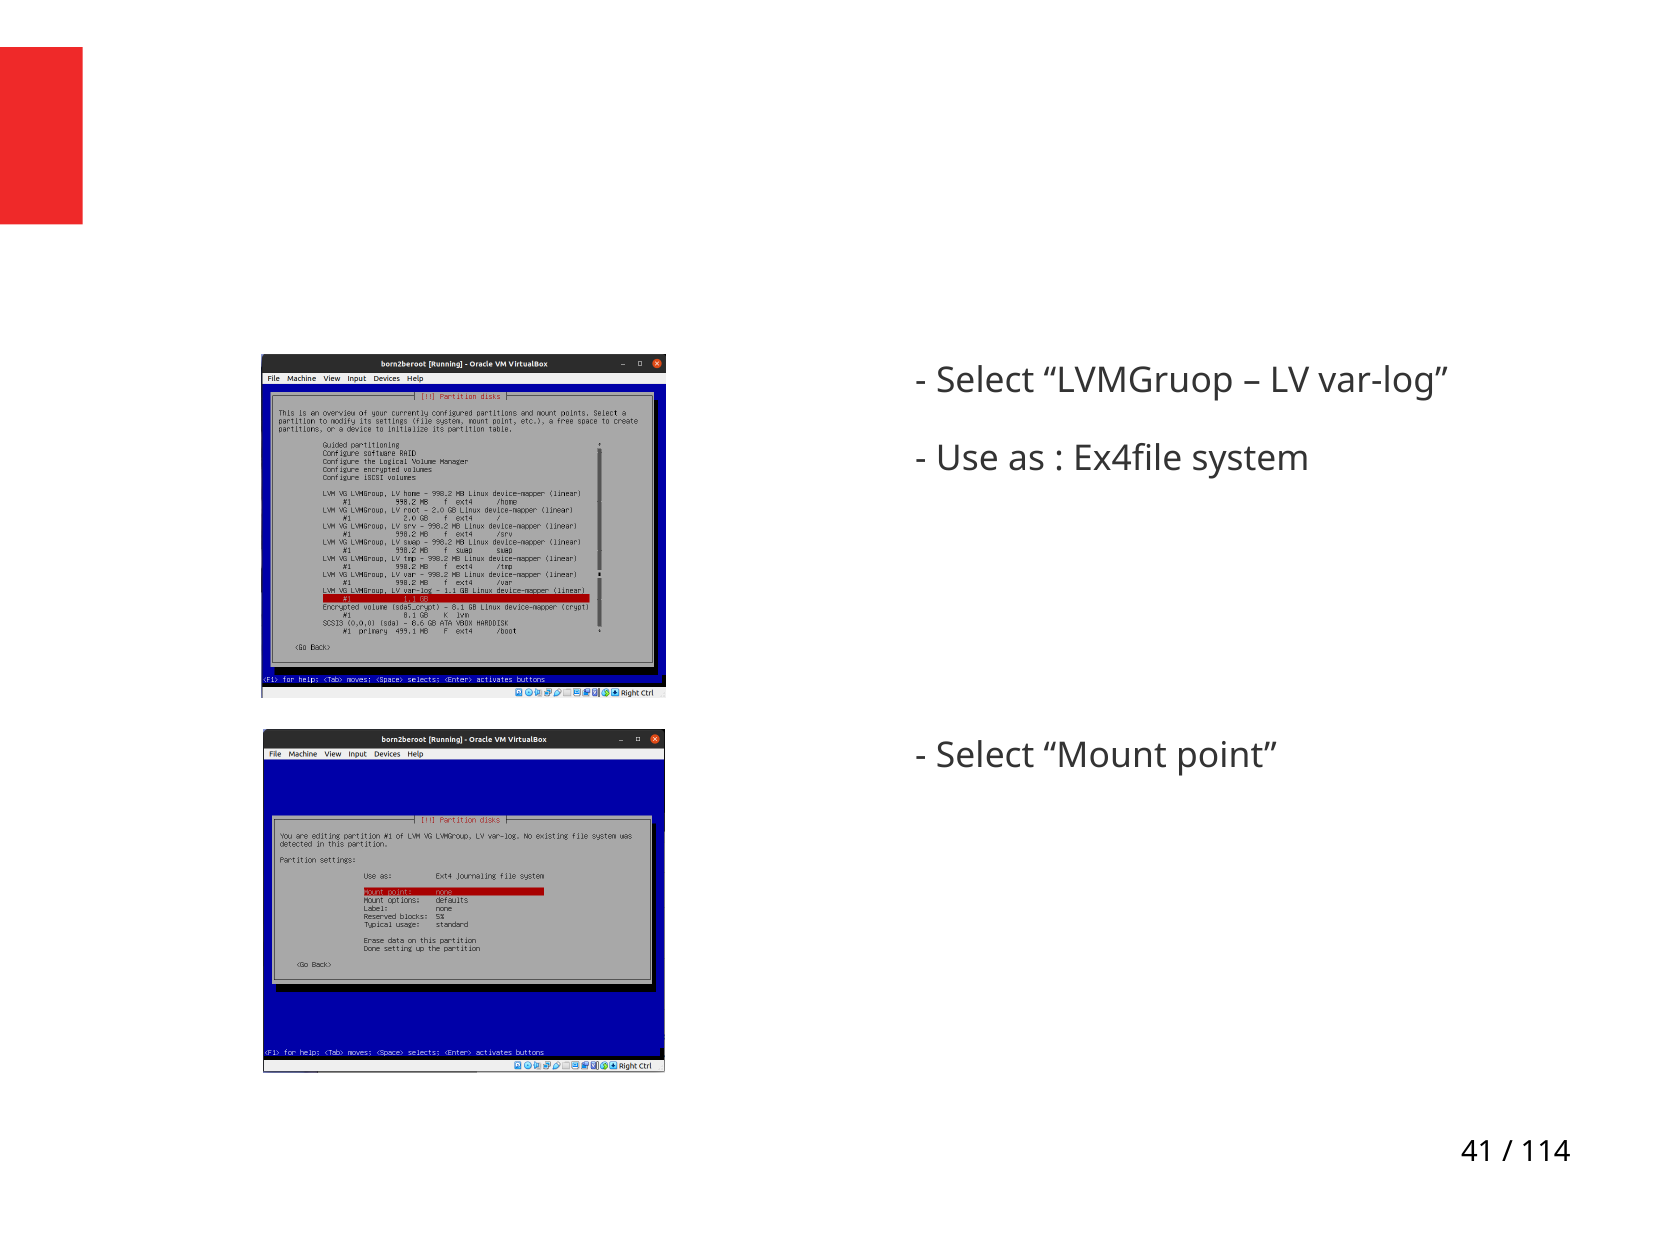

# - Select “LVMGruop – LV var-log”
- Use as : Ex4file system
- Select “Mount point”
41